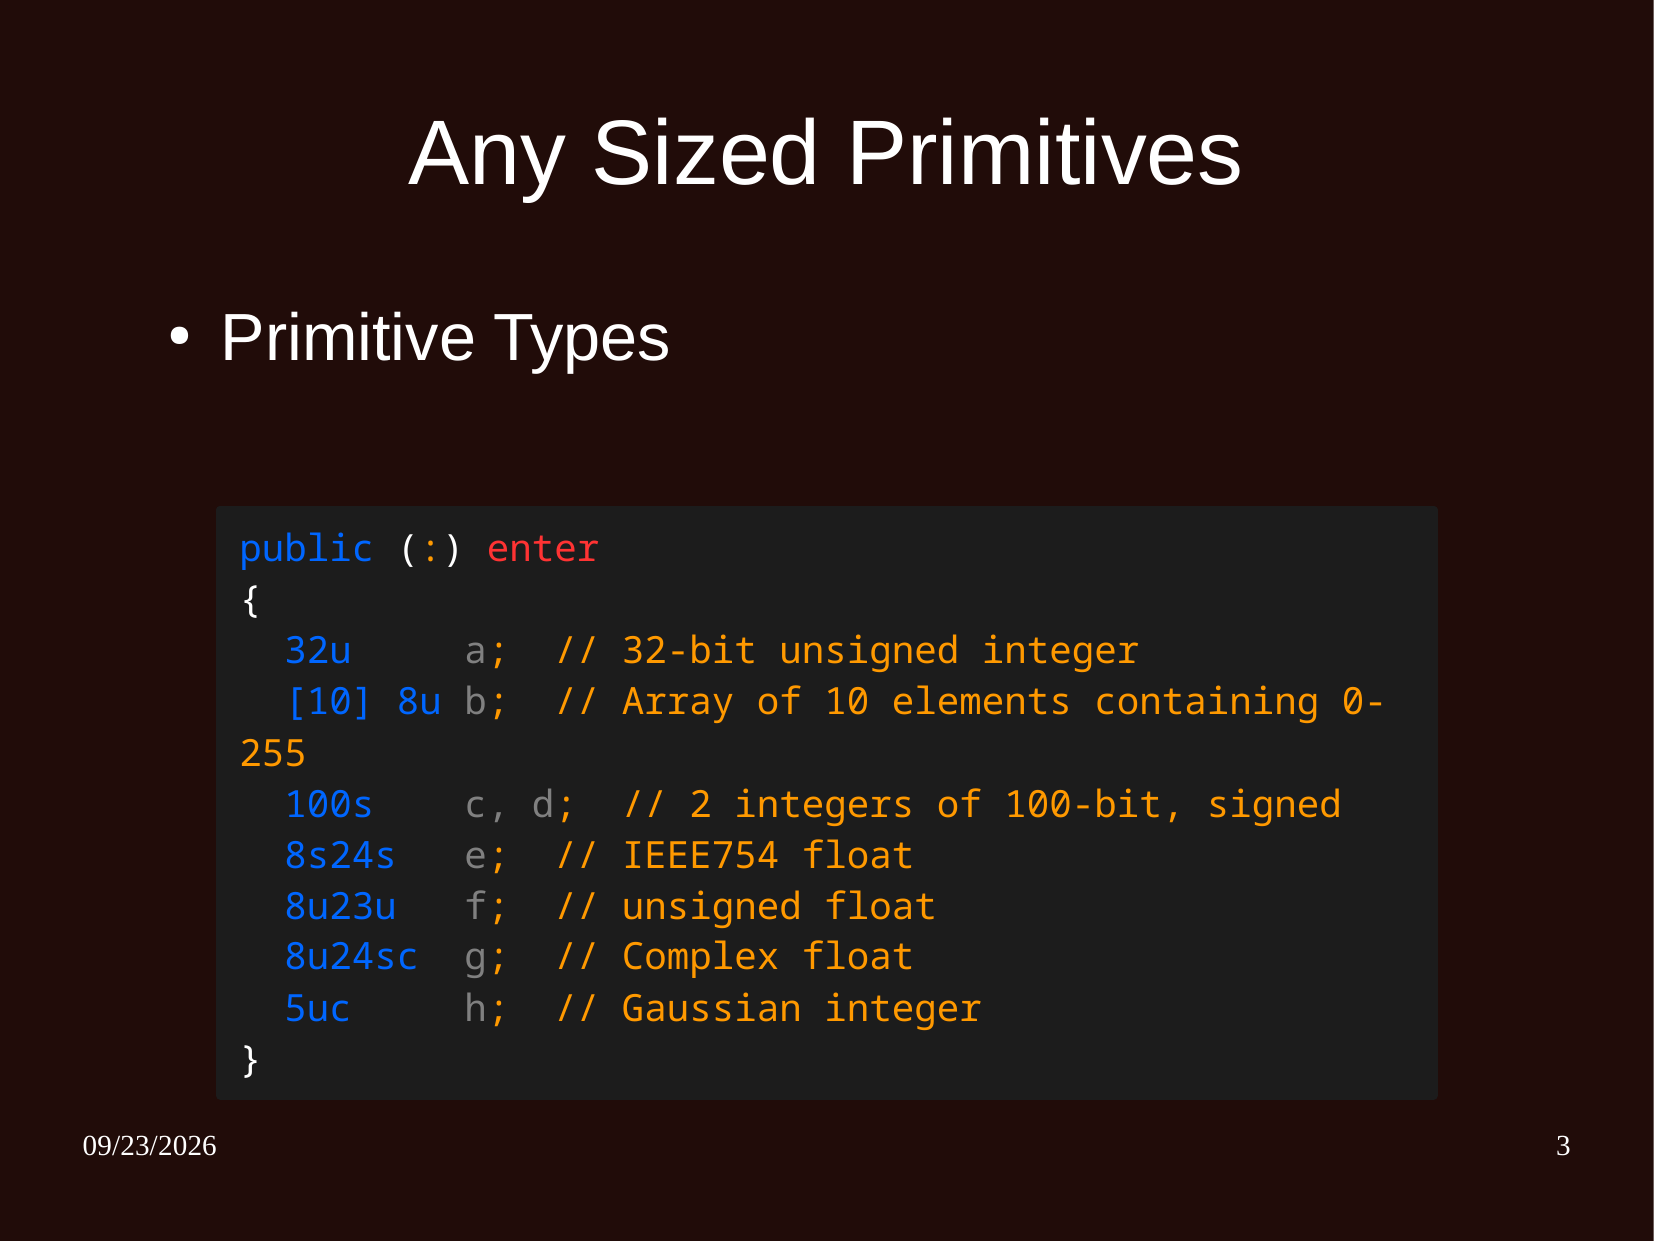

# Any Sized Primitives
Primitive Types
public (:) enter
{
 32u a; // 32-bit unsigned integer
 [10] 8u b; // Array of 10 elements containing 0-255
 100s c, d; // 2 integers of 100-bit, signed
 8s24s e; // IEEE754 float
 8u23u f; // unsigned float
}
public (:) enter
{
 32u a; // 32-bit unsigned integer
 [10] 8u b; // Array of 10 elements containing 0-255
 100s c, d; // 2 integers of 100-bit, signed
 8s24s e; // IEEE754 float
 8u23u f; // unsigned float
 8u24sc g; // Complex float
 5uc h; // Gaussian integer
}
3